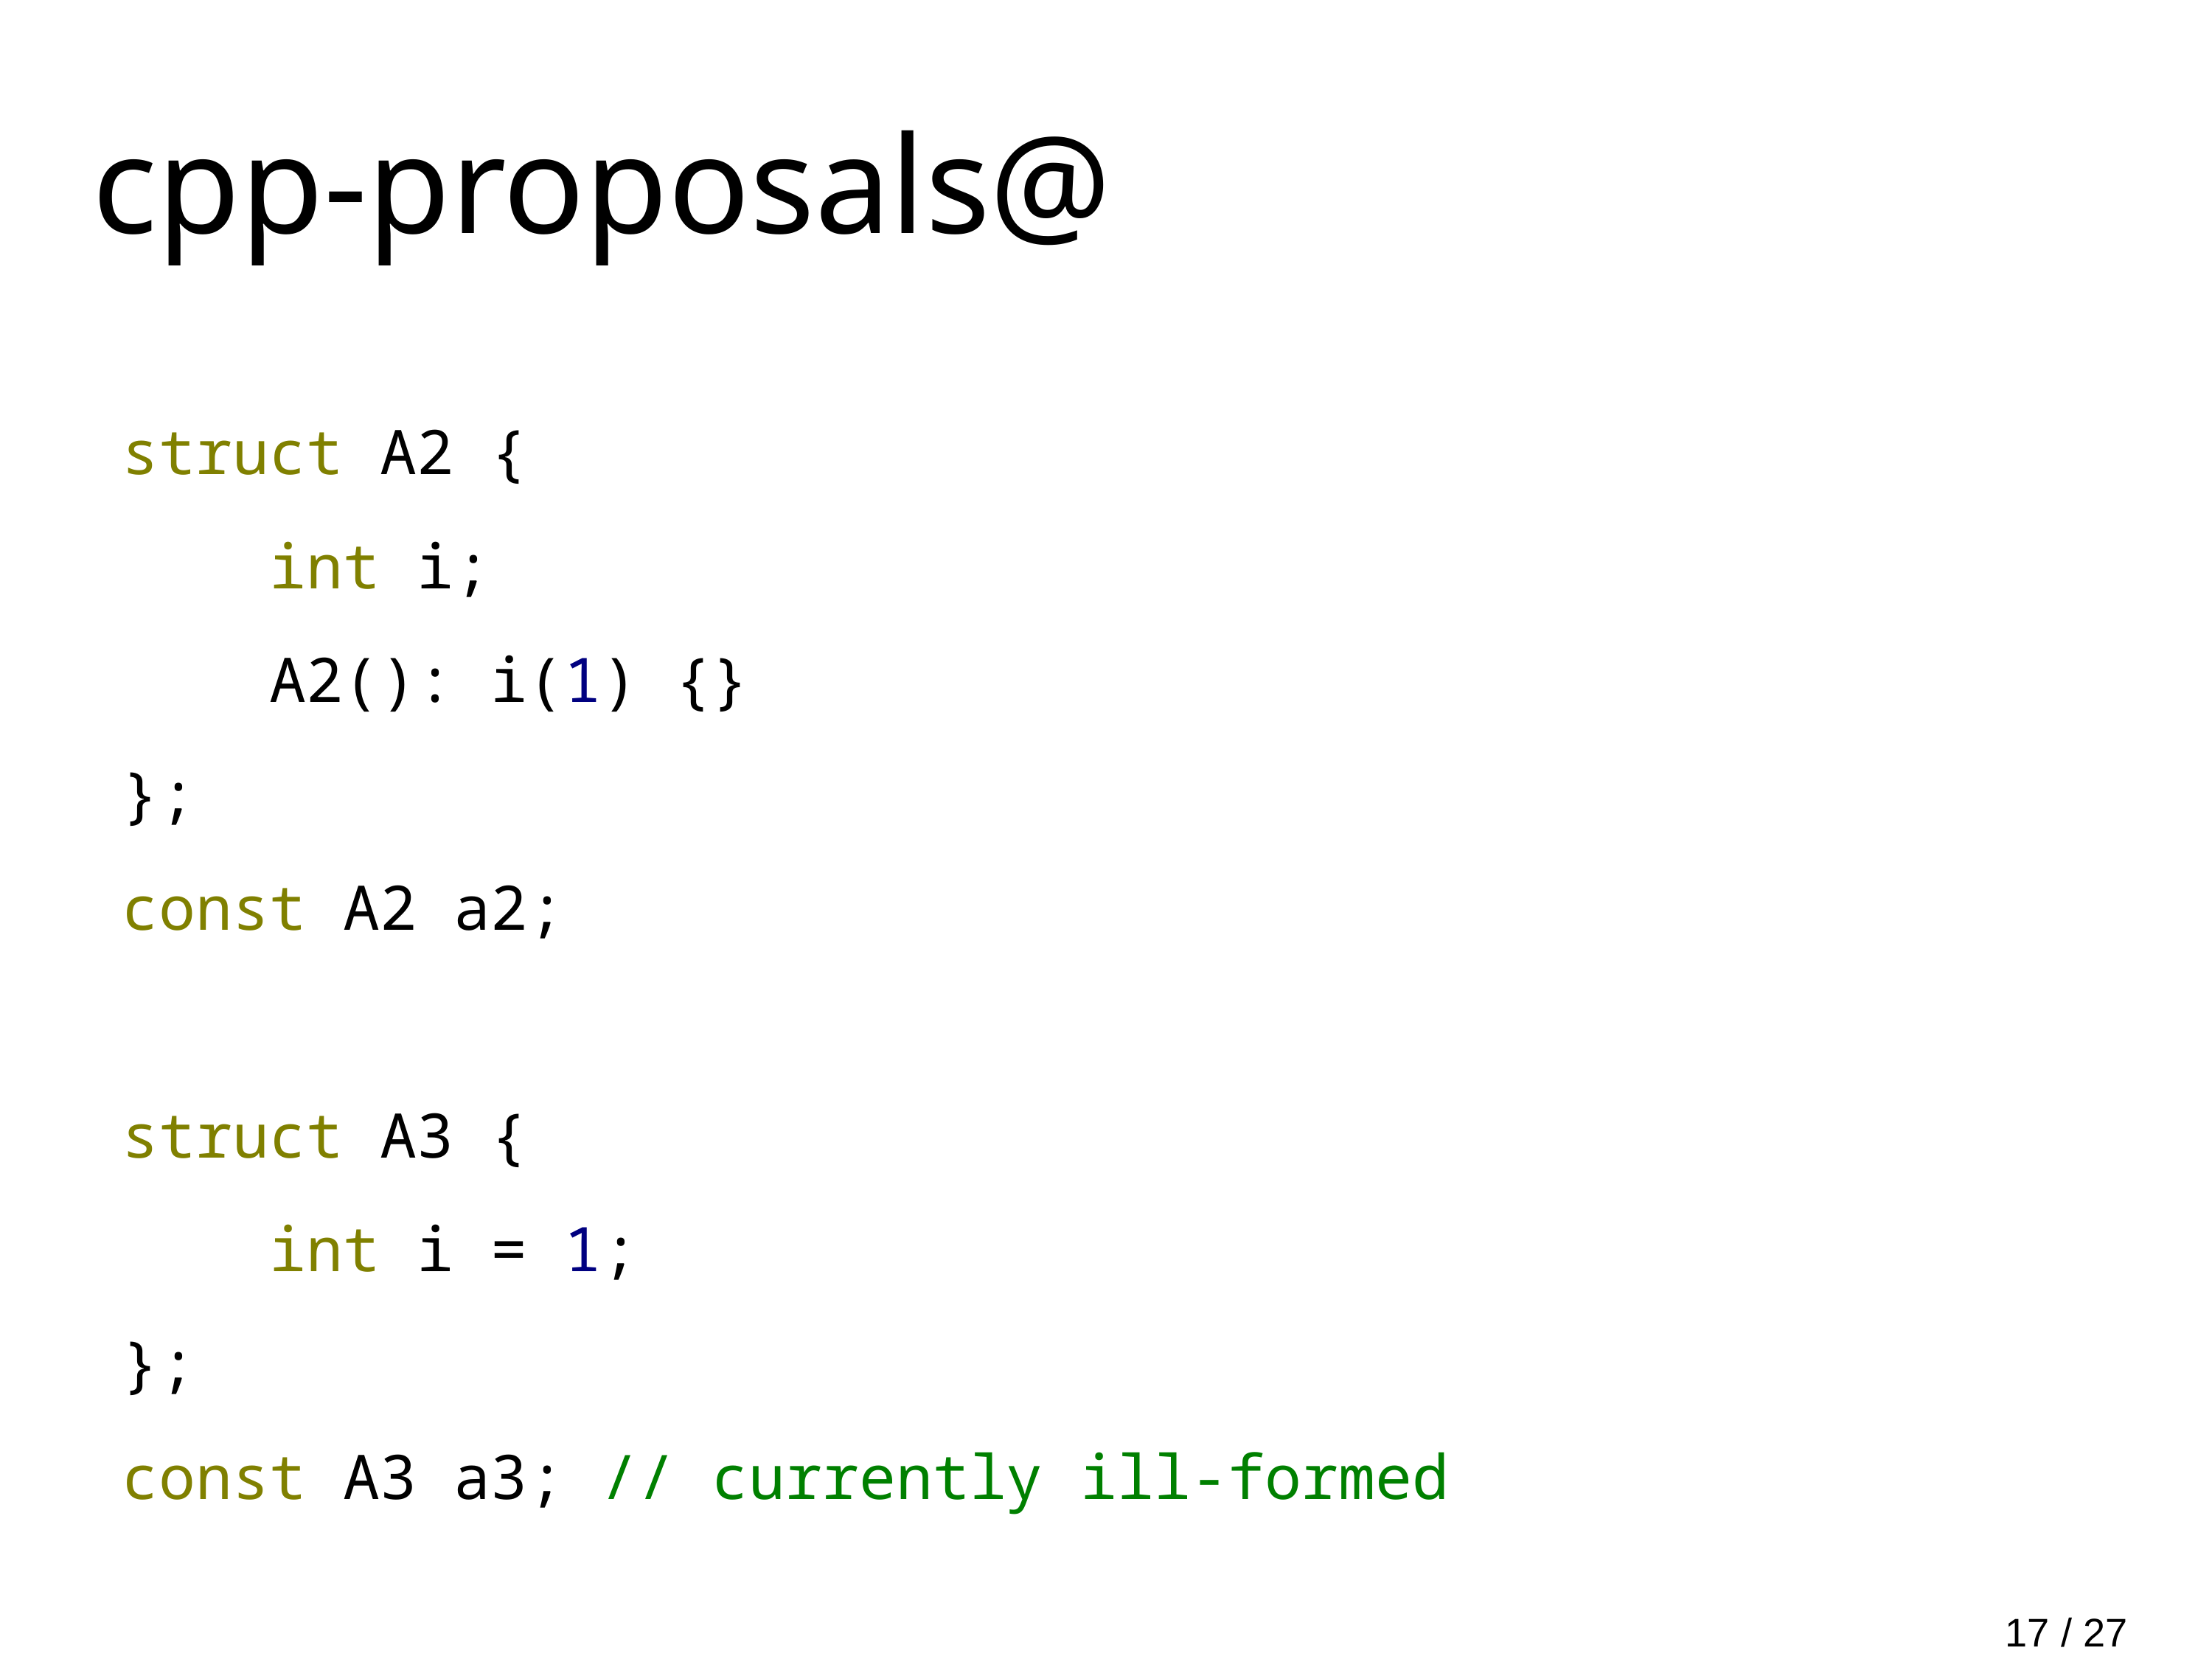

# cpp-proposals@
struct A2 {
 int i;
 A2(): i(1) {}
};
const A2 a2;
struct A3 {
 int i = 1;
};
const A3 a3; // currently ill-formed